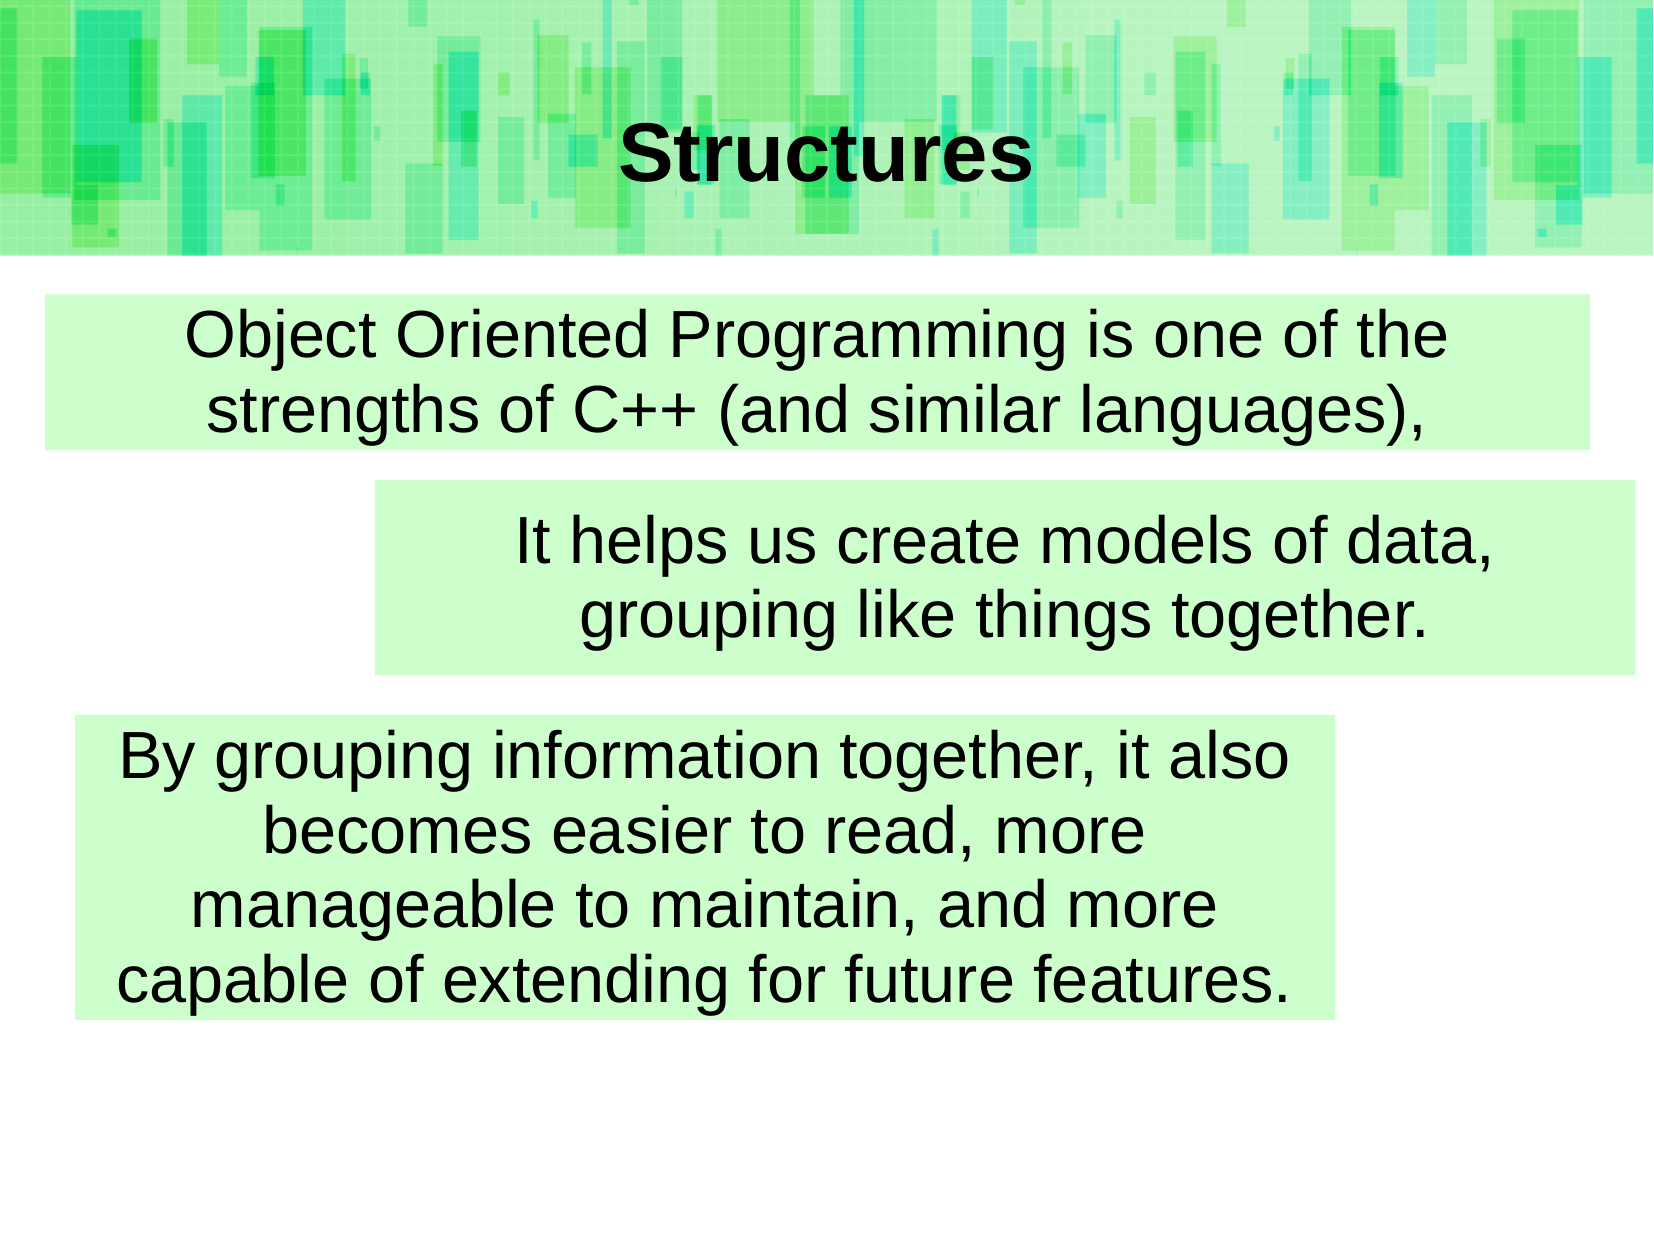

# Structures
Object Oriented Programming is one of the strengths of C++ (and similar languages),
It helps us create models of data, grouping like things together.
By grouping information together, it also becomes easier to read, more manageable to maintain, and more capable of extending for future features.
“while not done”